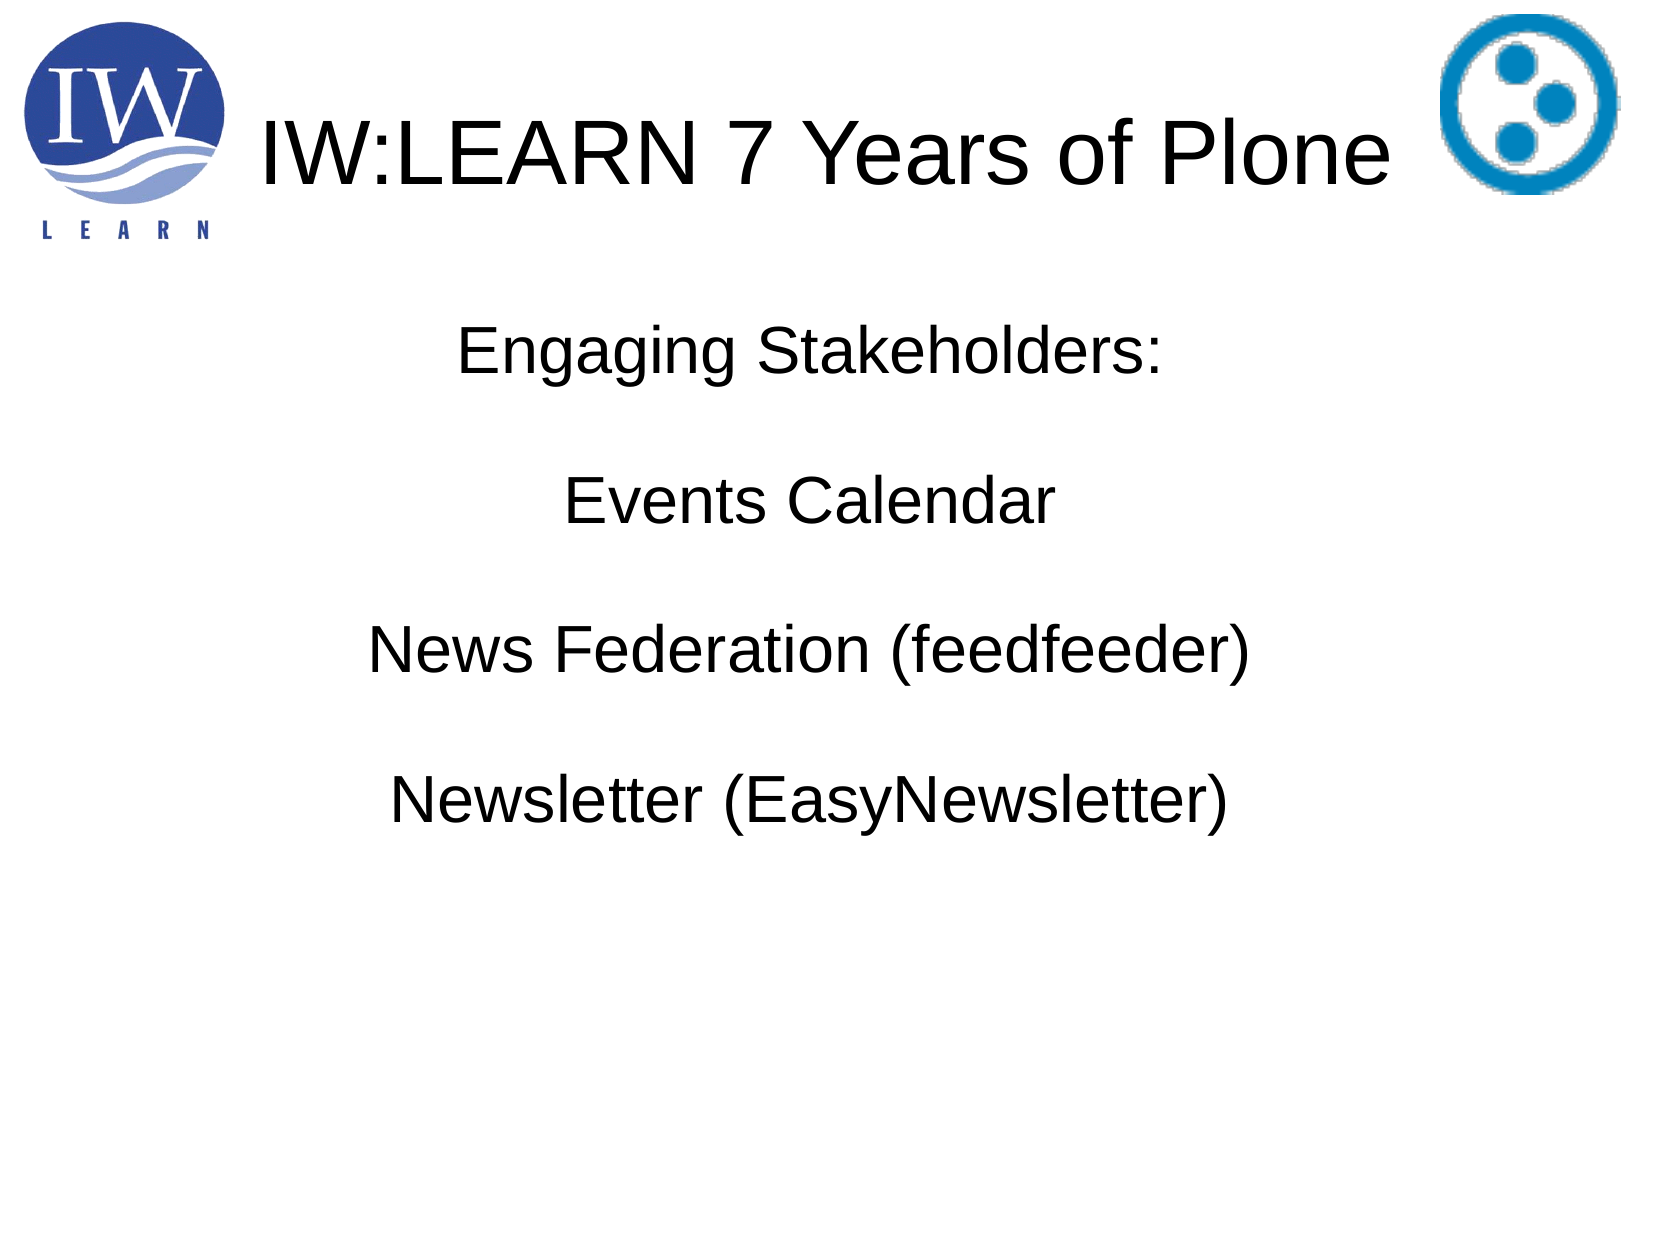

# IW:LEARN 7 Years of Plone
Engaging Stakeholders:
Events Calendar
News Federation (feedfeeder)
Newsletter (EasyNewsletter)